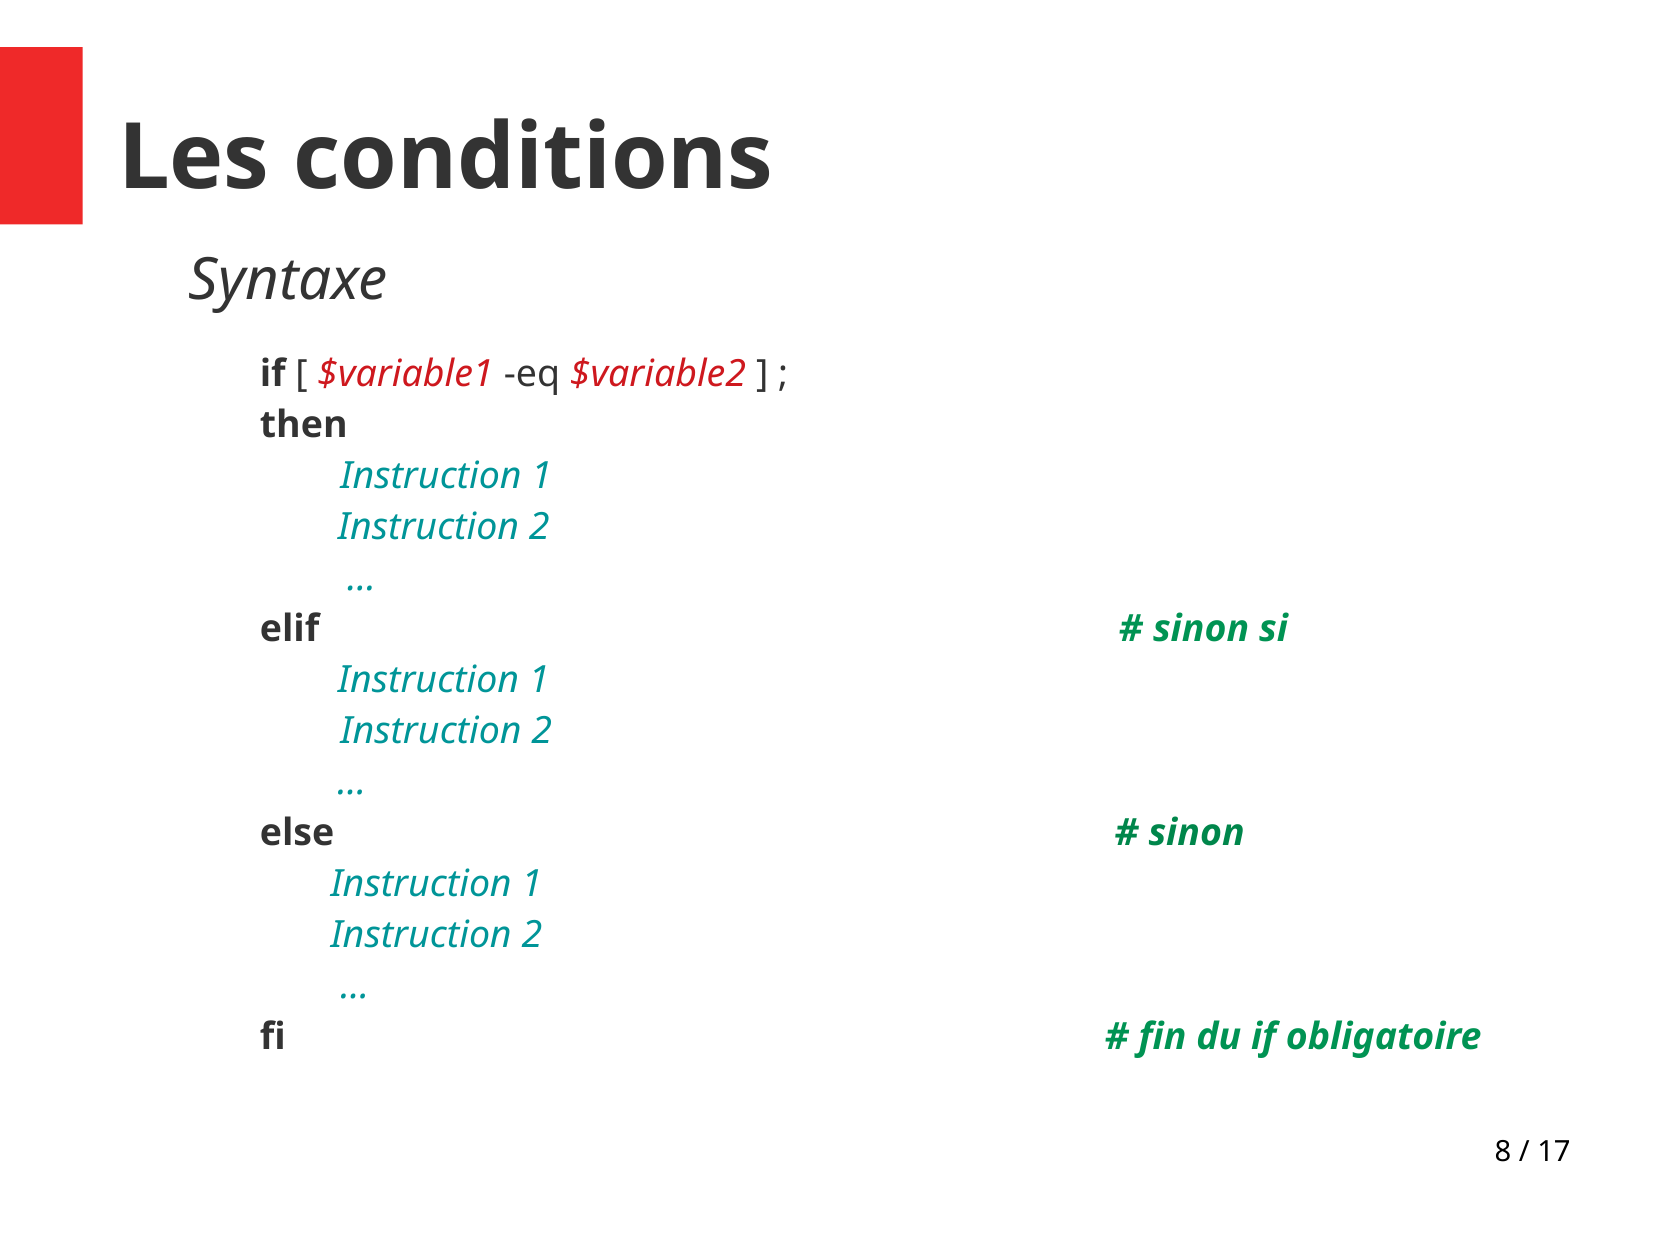

# Les conditions
Syntaxe
if [ $variable1 -eq $variable2 ] ;
then
 Instruction 1
 Instruction 2
 …
elif # sinon si
 Instruction 1
 Instruction 2
 …
else # sinon
Instruction 1
Instruction 2
 …
fi # fin du if obligatoire
8